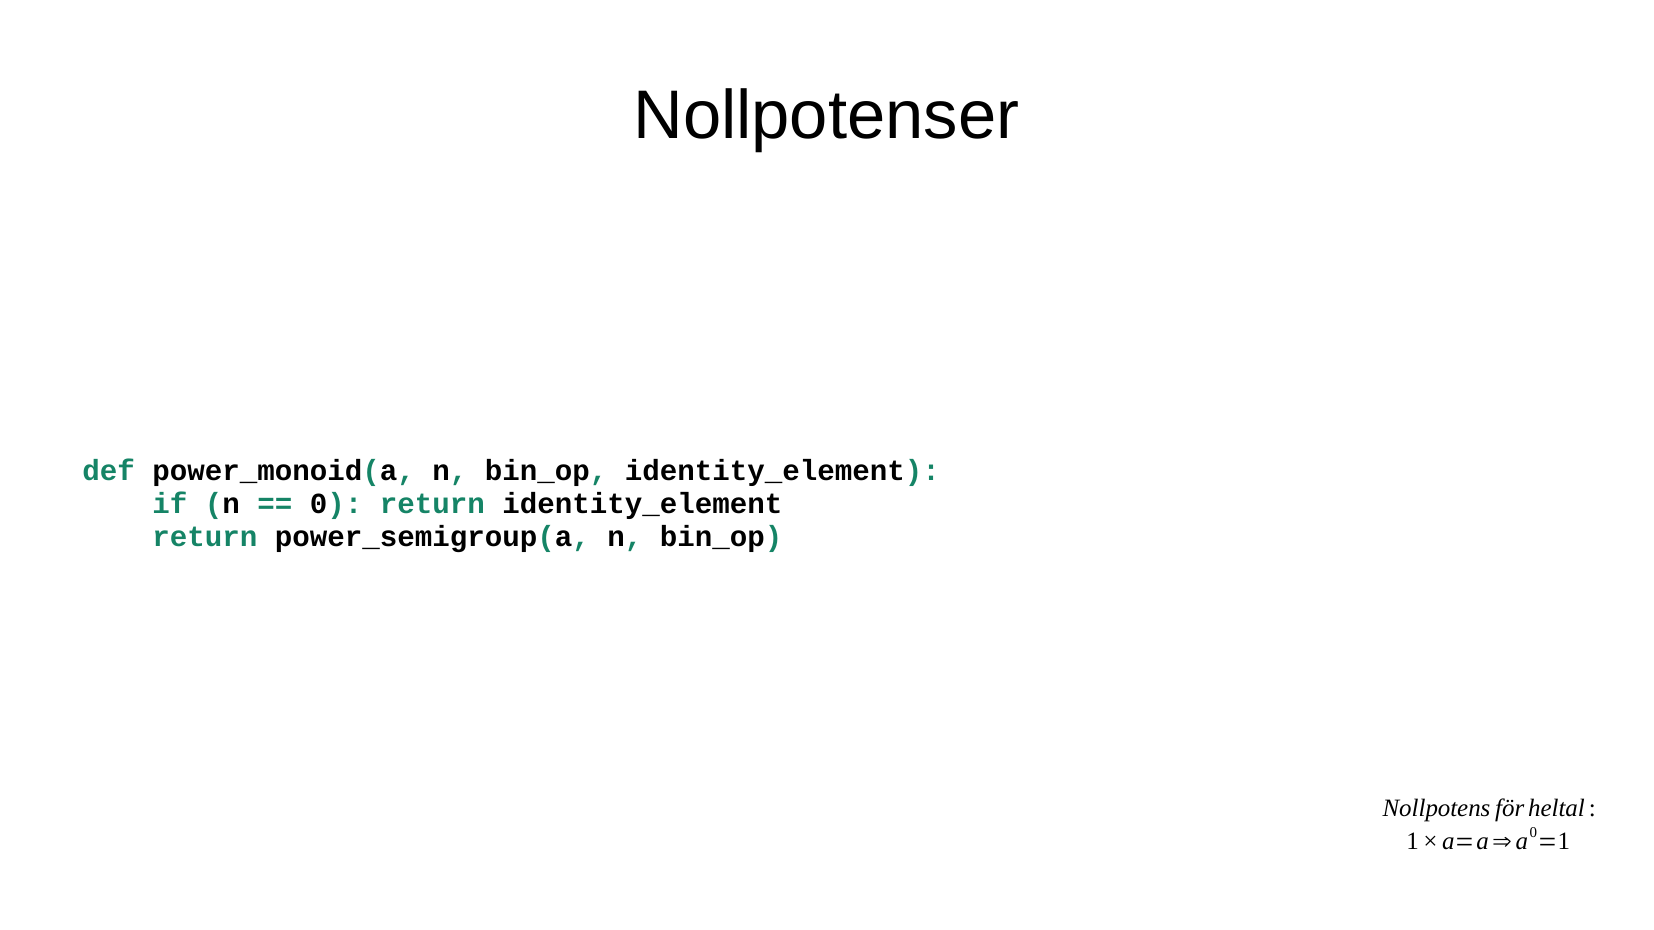

# Nollpotenser
def power_monoid(a, n, bin_op, identity_element):
 if (n == 0): return identity_element
 return power_semigroup(a, n, bin_op)